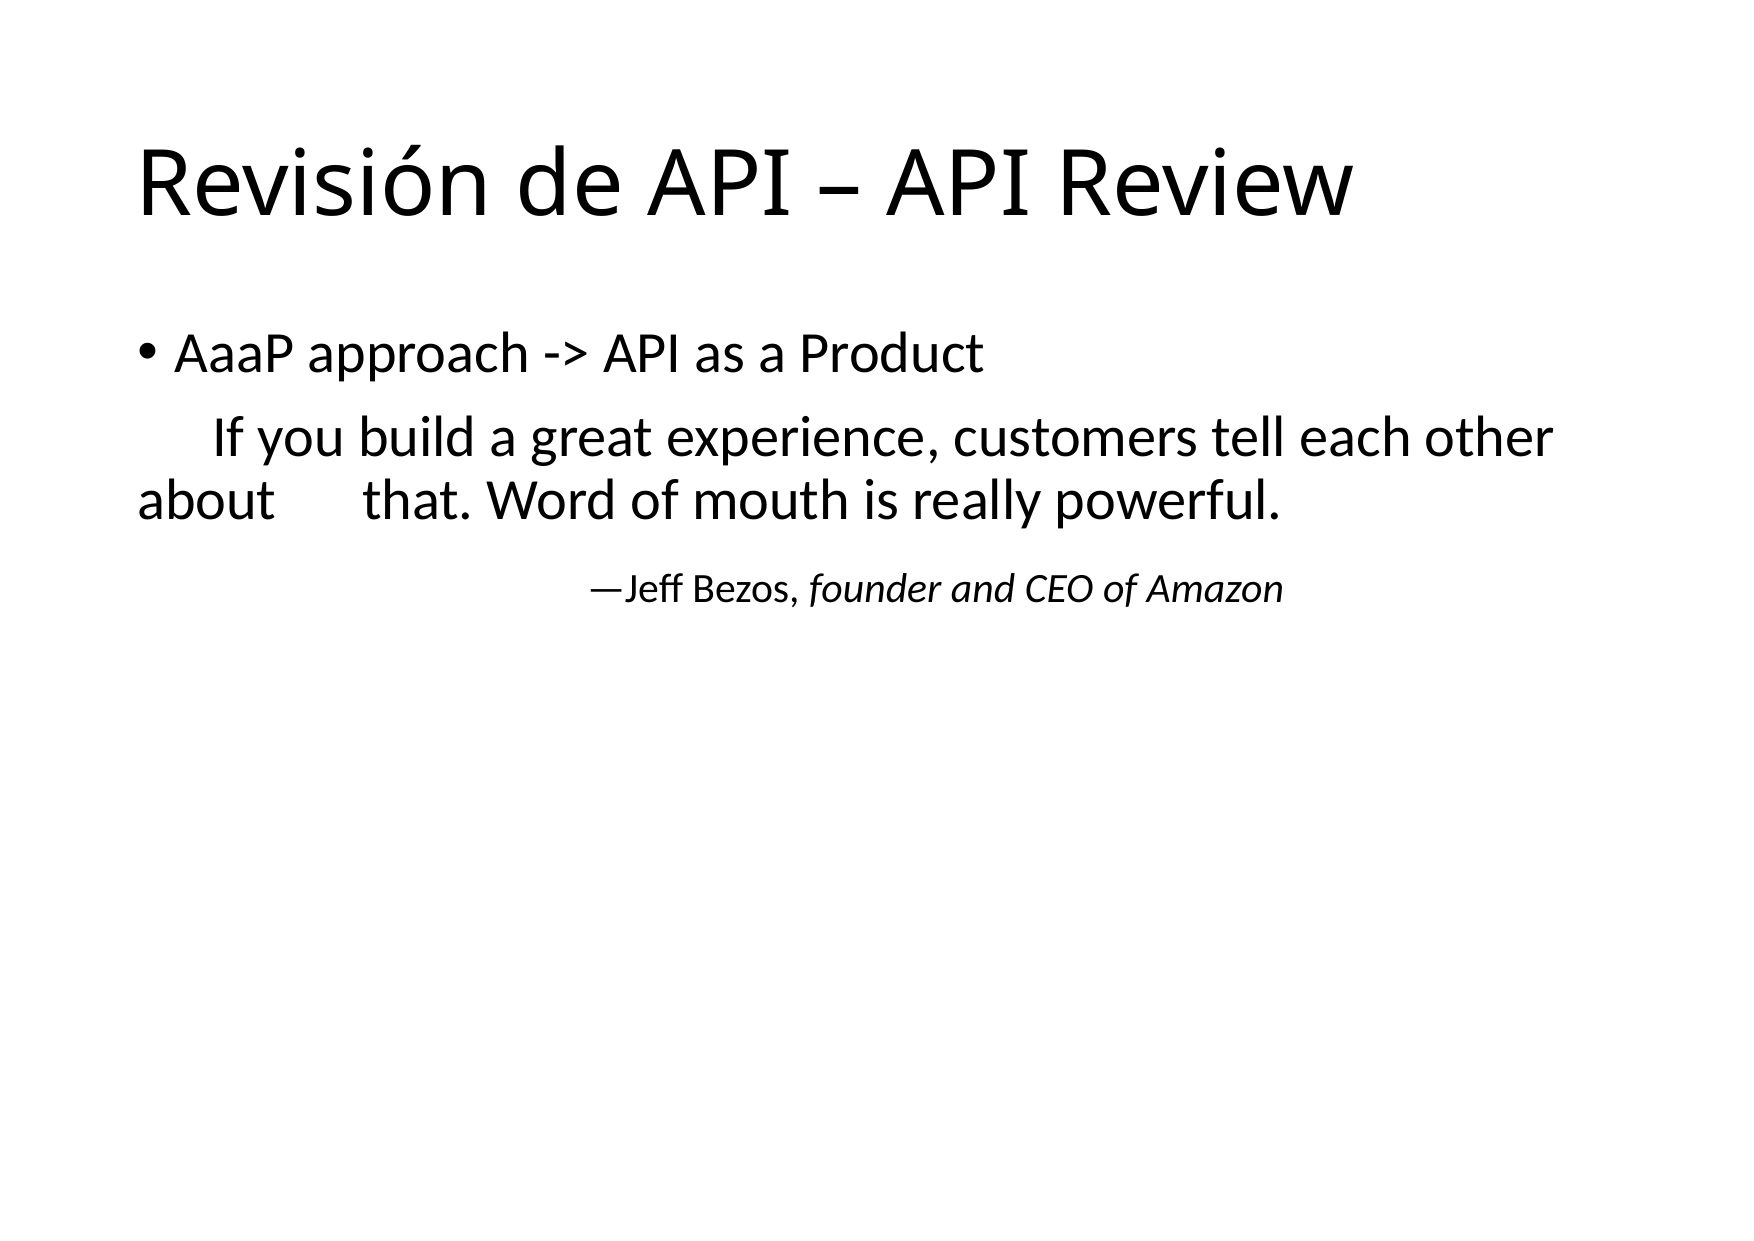

# Revisión de API – API Review
AaaP approach -> API as a Product
	If you build a great experience, customers tell each other about 	that. Word of mouth is really powerful.
						—Jeff Bezos, founder and CEO of Amazon